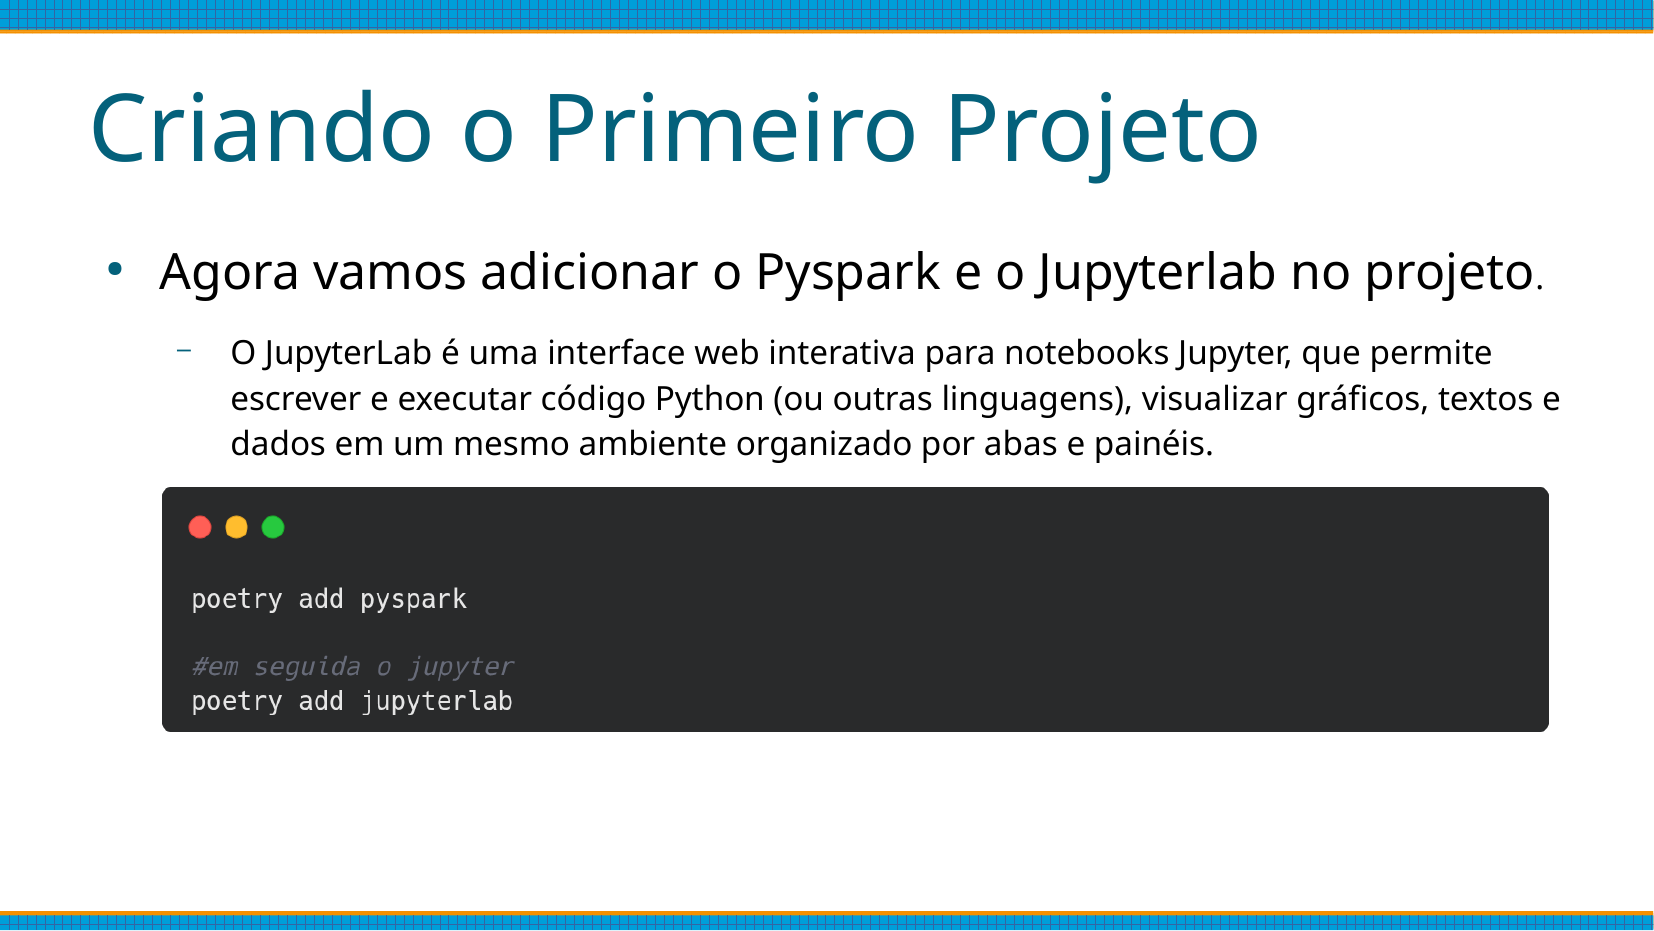

# Criando o Primeiro Projeto
Agora vamos adicionar o Pyspark e o Jupyterlab no projeto.
O JupyterLab é uma interface web interativa para notebooks Jupyter, que permite escrever e executar código Python (ou outras linguagens), visualizar gráficos, textos e dados em um mesmo ambiente organizado por abas e painéis.